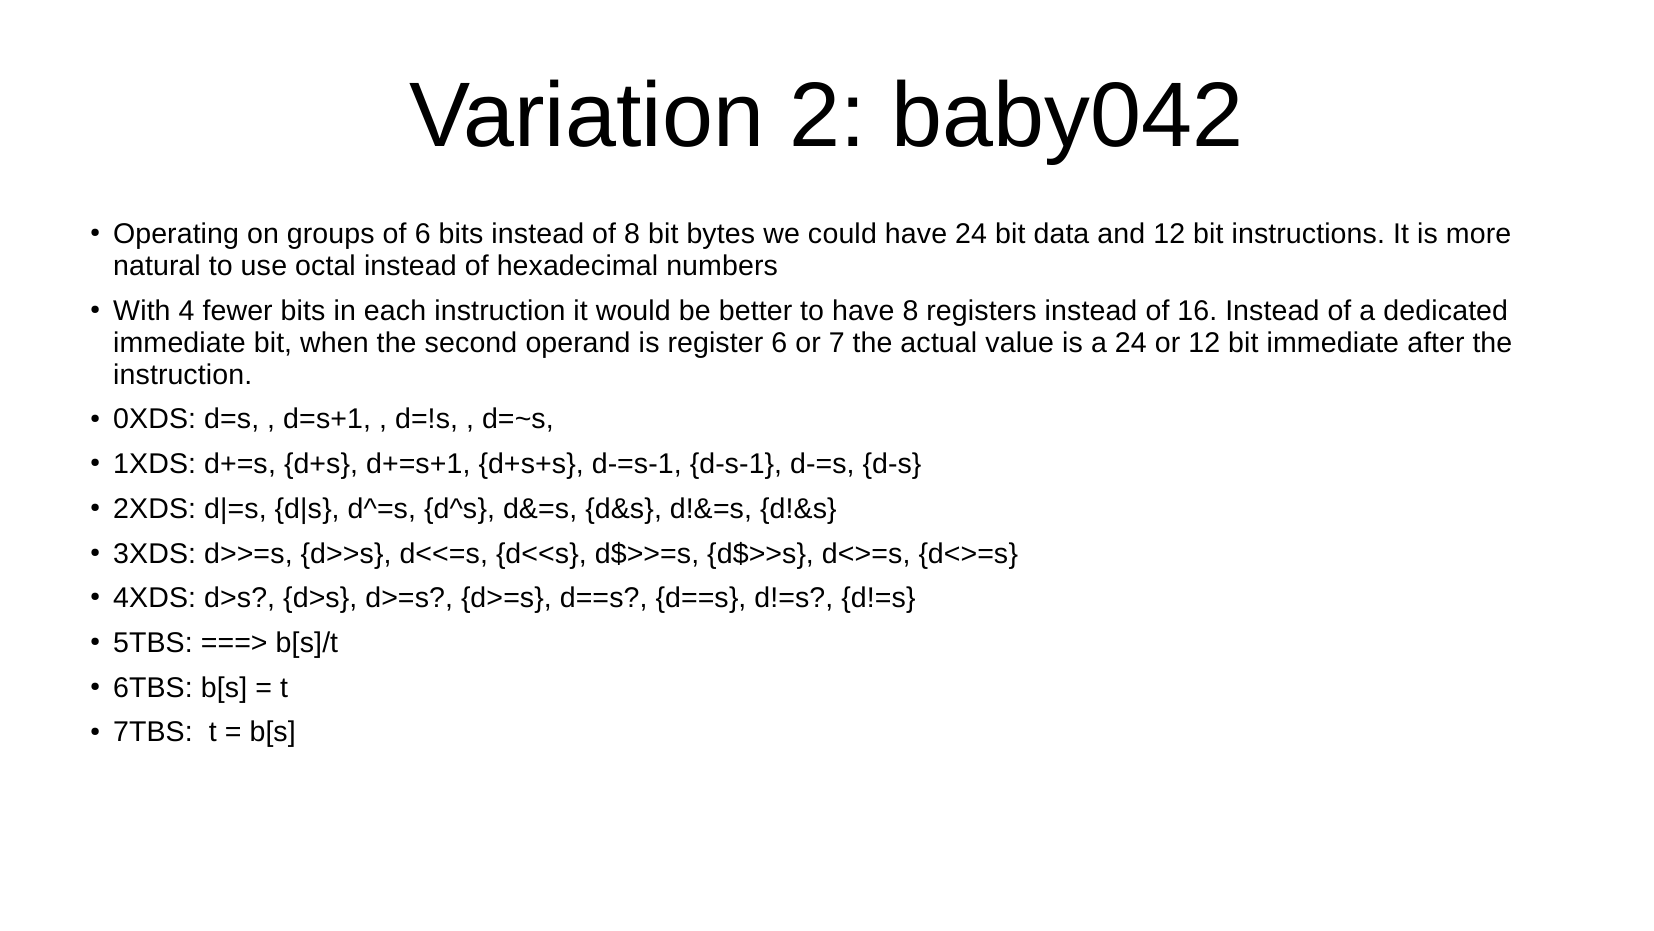

# Variation 2: baby042
Operating on groups of 6 bits instead of 8 bit bytes we could have 24 bit data and 12 bit instructions. It is more natural to use octal instead of hexadecimal numbers
With 4 fewer bits in each instruction it would be better to have 8 registers instead of 16. Instead of a dedicated immediate bit, when the second operand is register 6 or 7 the actual value is a 24 or 12 bit immediate after the instruction.
0XDS: d=s, , d=s+1, , d=!s, , d=~s,
1XDS: d+=s, {d+s}, d+=s+1, {d+s+s}, d-=s-1, {d-s-1}, d-=s, {d-s}
2XDS: d|=s, {d|s}, d^=s, {d^s}, d&=s, {d&s}, d!&=s, {d!&s}
3XDS: d>>=s, {d>>s}, d<<=s, {d<<s}, d$>>=s, {d$>>s}, d<>=s, {d<>=s}
4XDS: d>s?, {d>s}, d>=s?, {d>=s}, d==s?, {d==s}, d!=s?, {d!=s}
5TBS: ===> b[s]/t
6TBS: b[s] = t
7TBS: t = b[s]